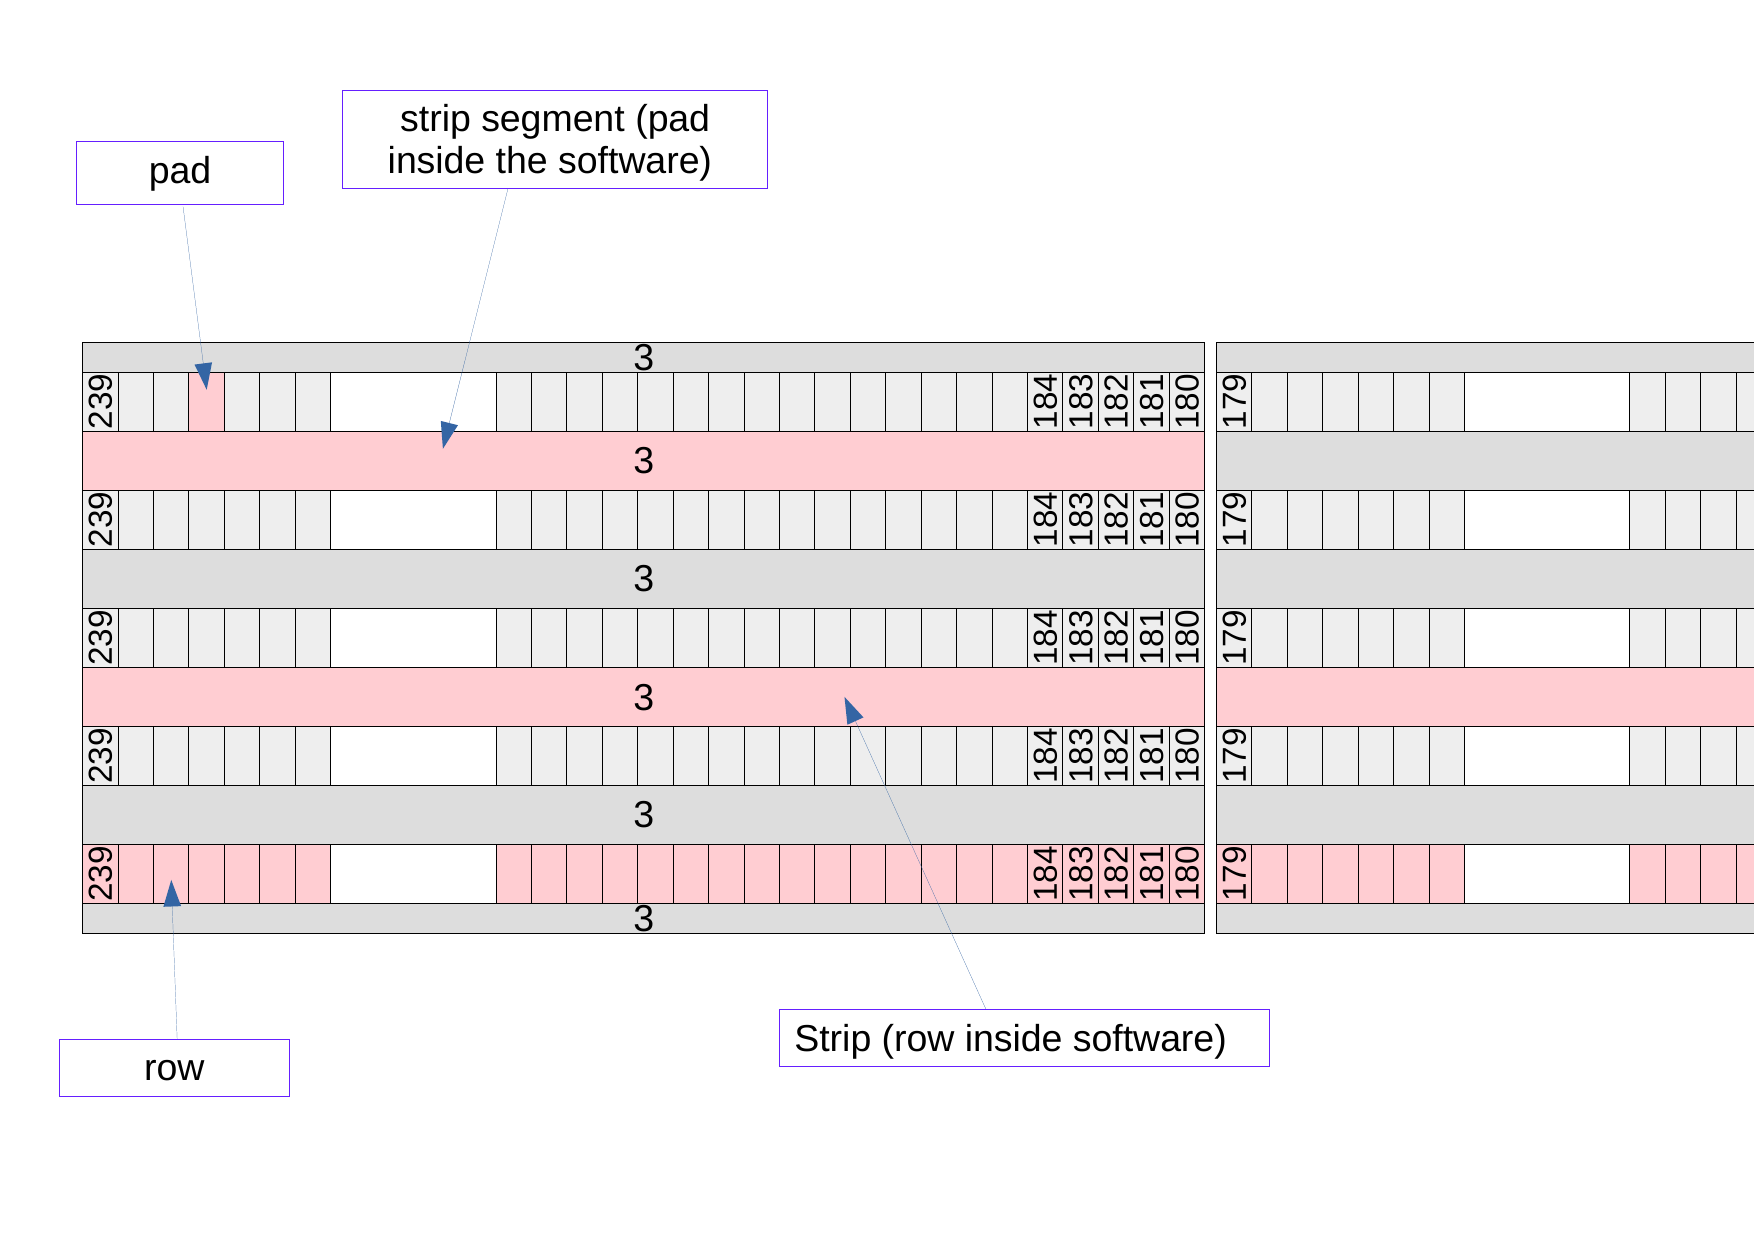

strip segment (pad inside the software)
pad
3
2
4
3
2
1
0
239
184
183
183
183
182
181
180
179
3
2
4
3
2
1
0
239
184
183
183
183
182
181
180
179
3
2
4
3
2
1
0
239
184
183
183
183
182
181
180
179
3
2
4
3
2
1
0
239
184
183
183
183
182
181
180
179
3
2
4
3
2
1
0
239
184
183
183
183
182
181
180
179
3
2
Strip (row inside software)
row